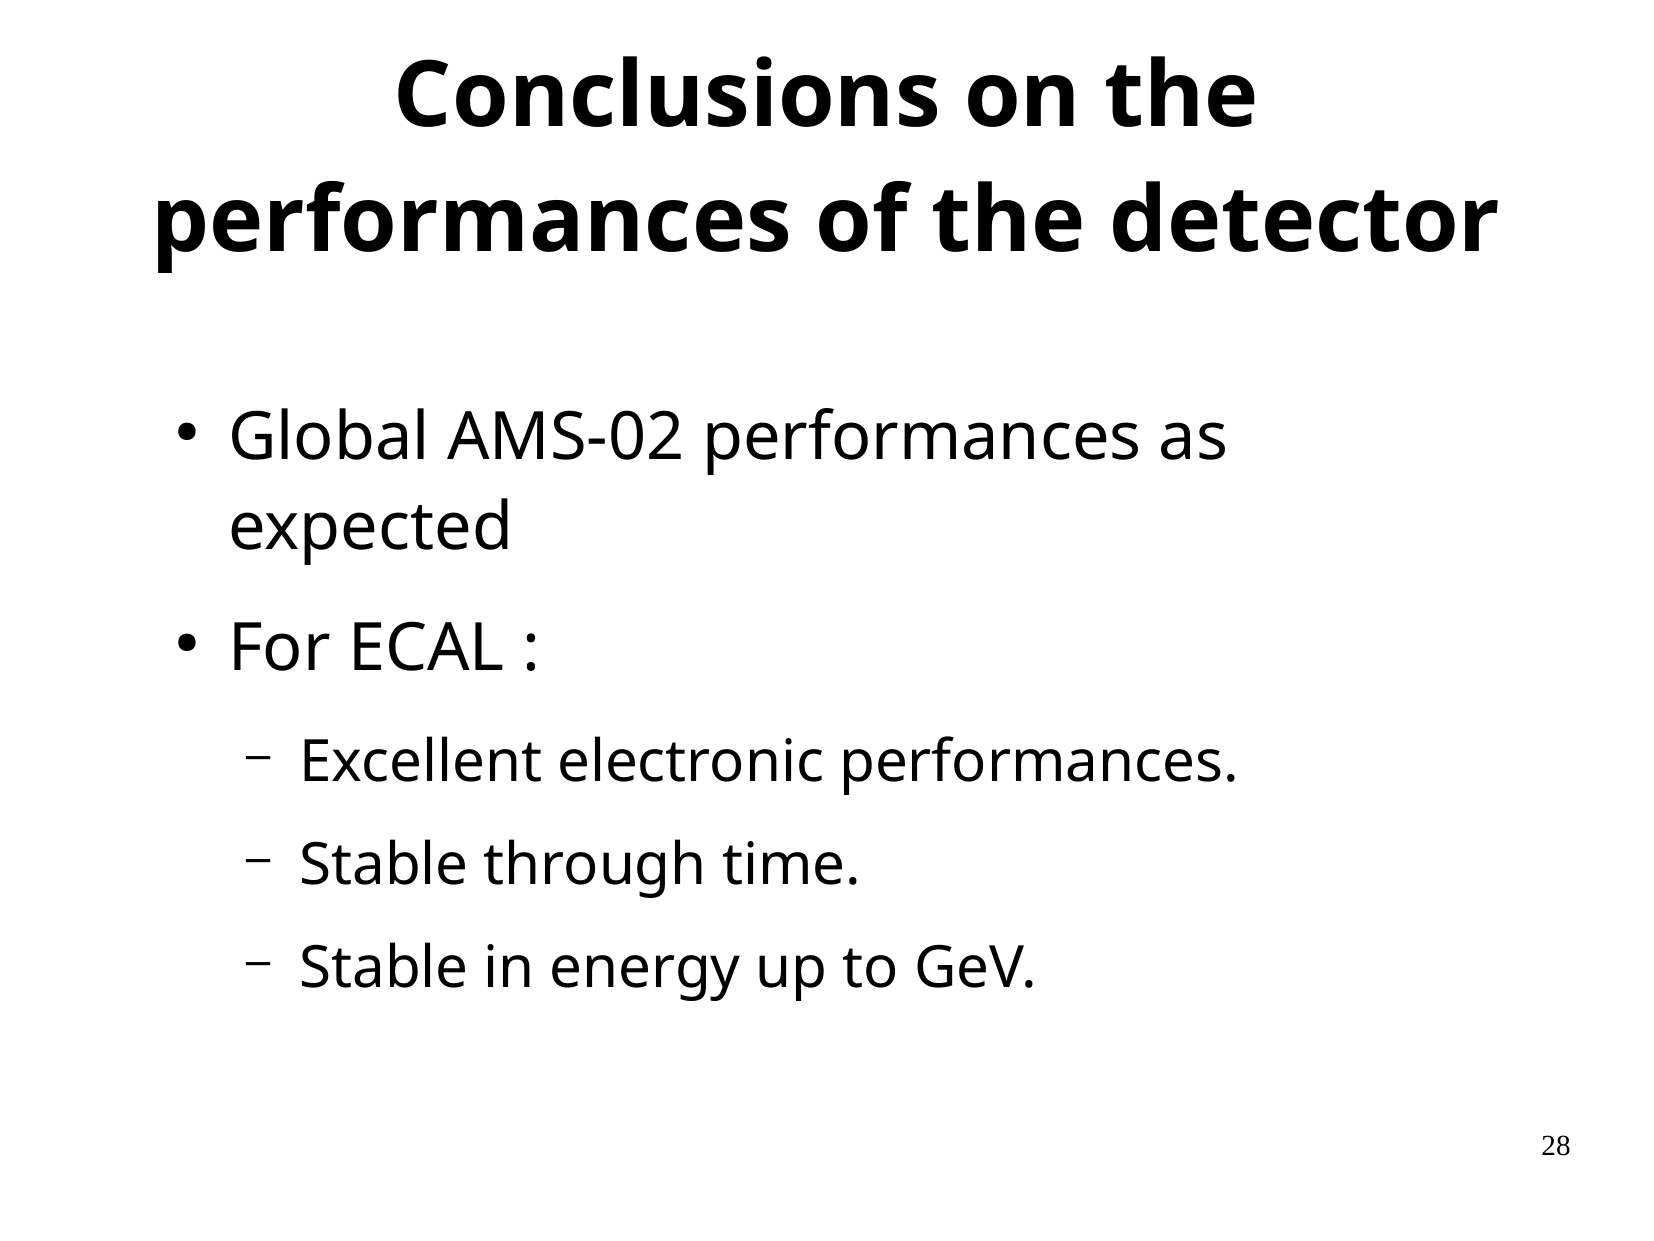

# Conclusions on the performances of the detector
Global AMS-02 performances as expected
For ECAL :
Excellent electronic performances.
Stable through time.
Stable in energy up to GeV.
28